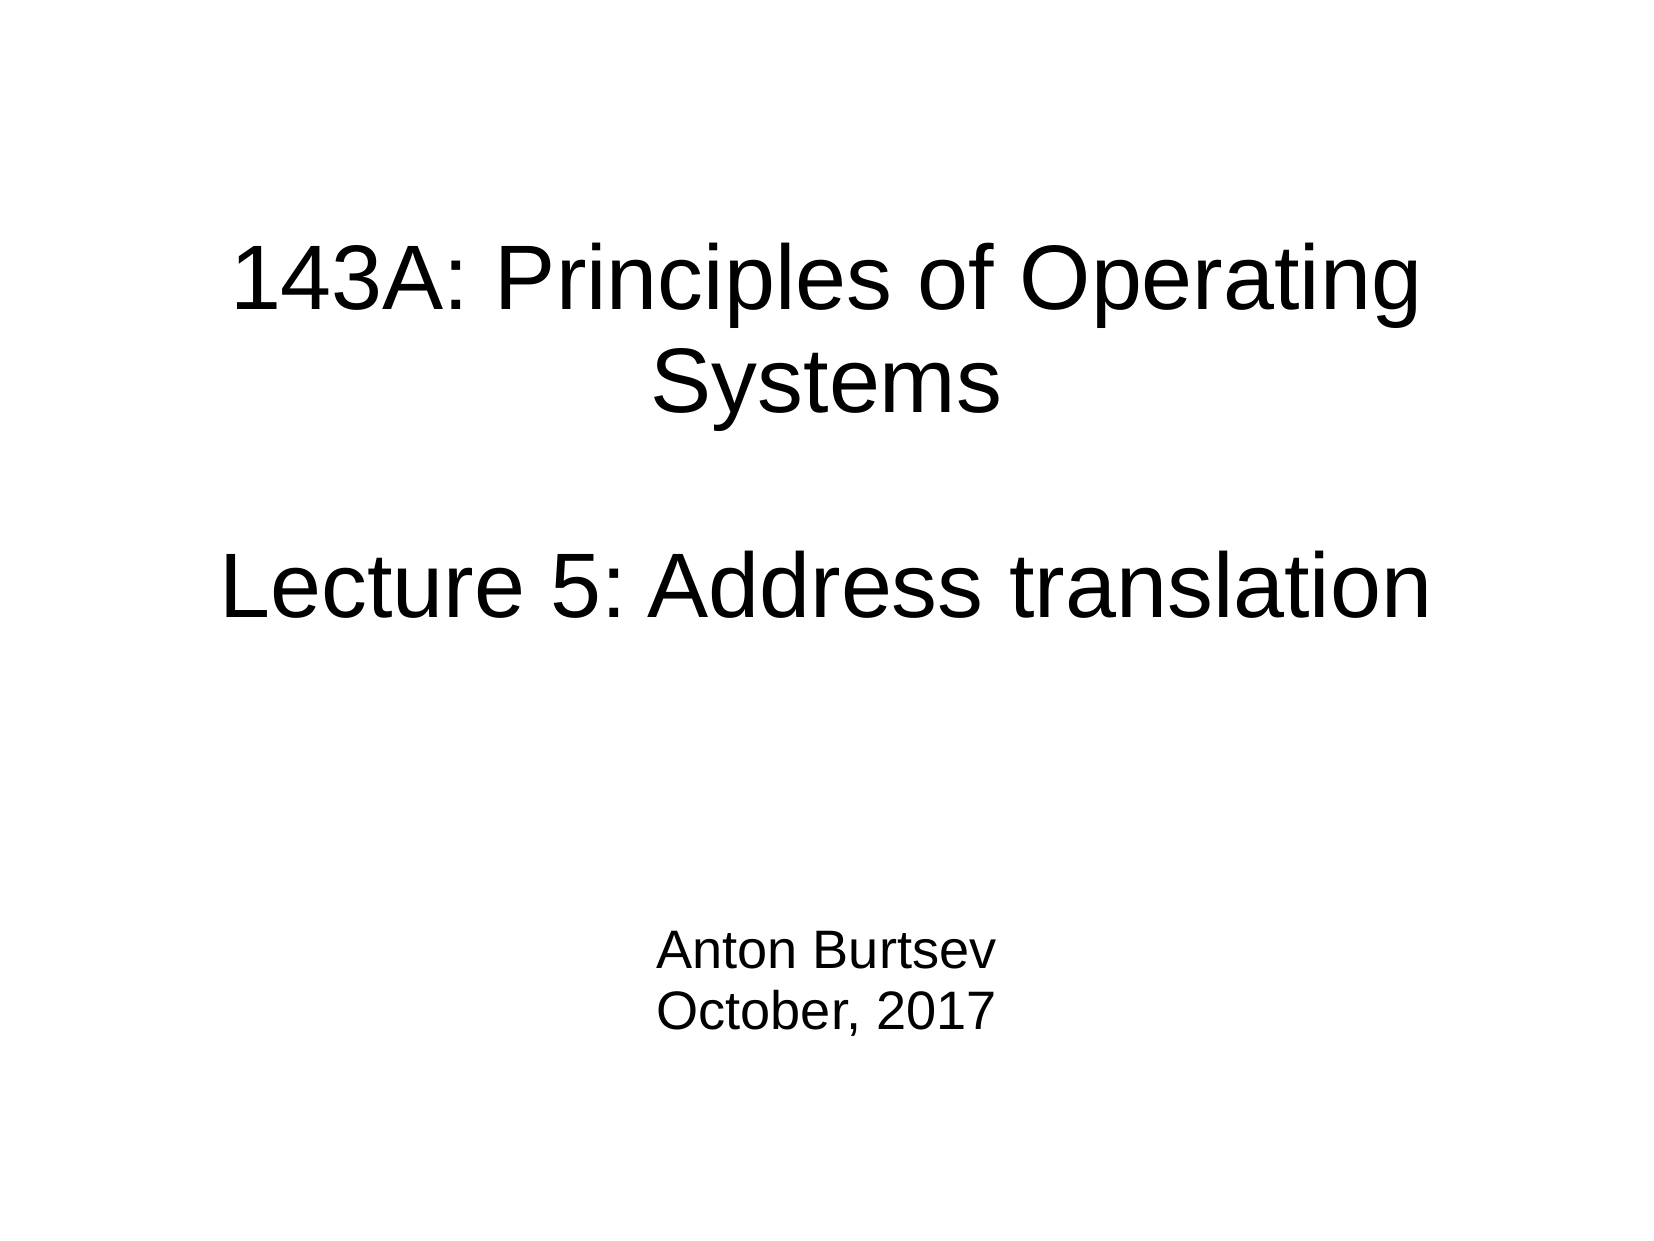

# 143A: Principles of Operating Systems Lecture 5: Address translation
Anton Burtsev
October, 2017